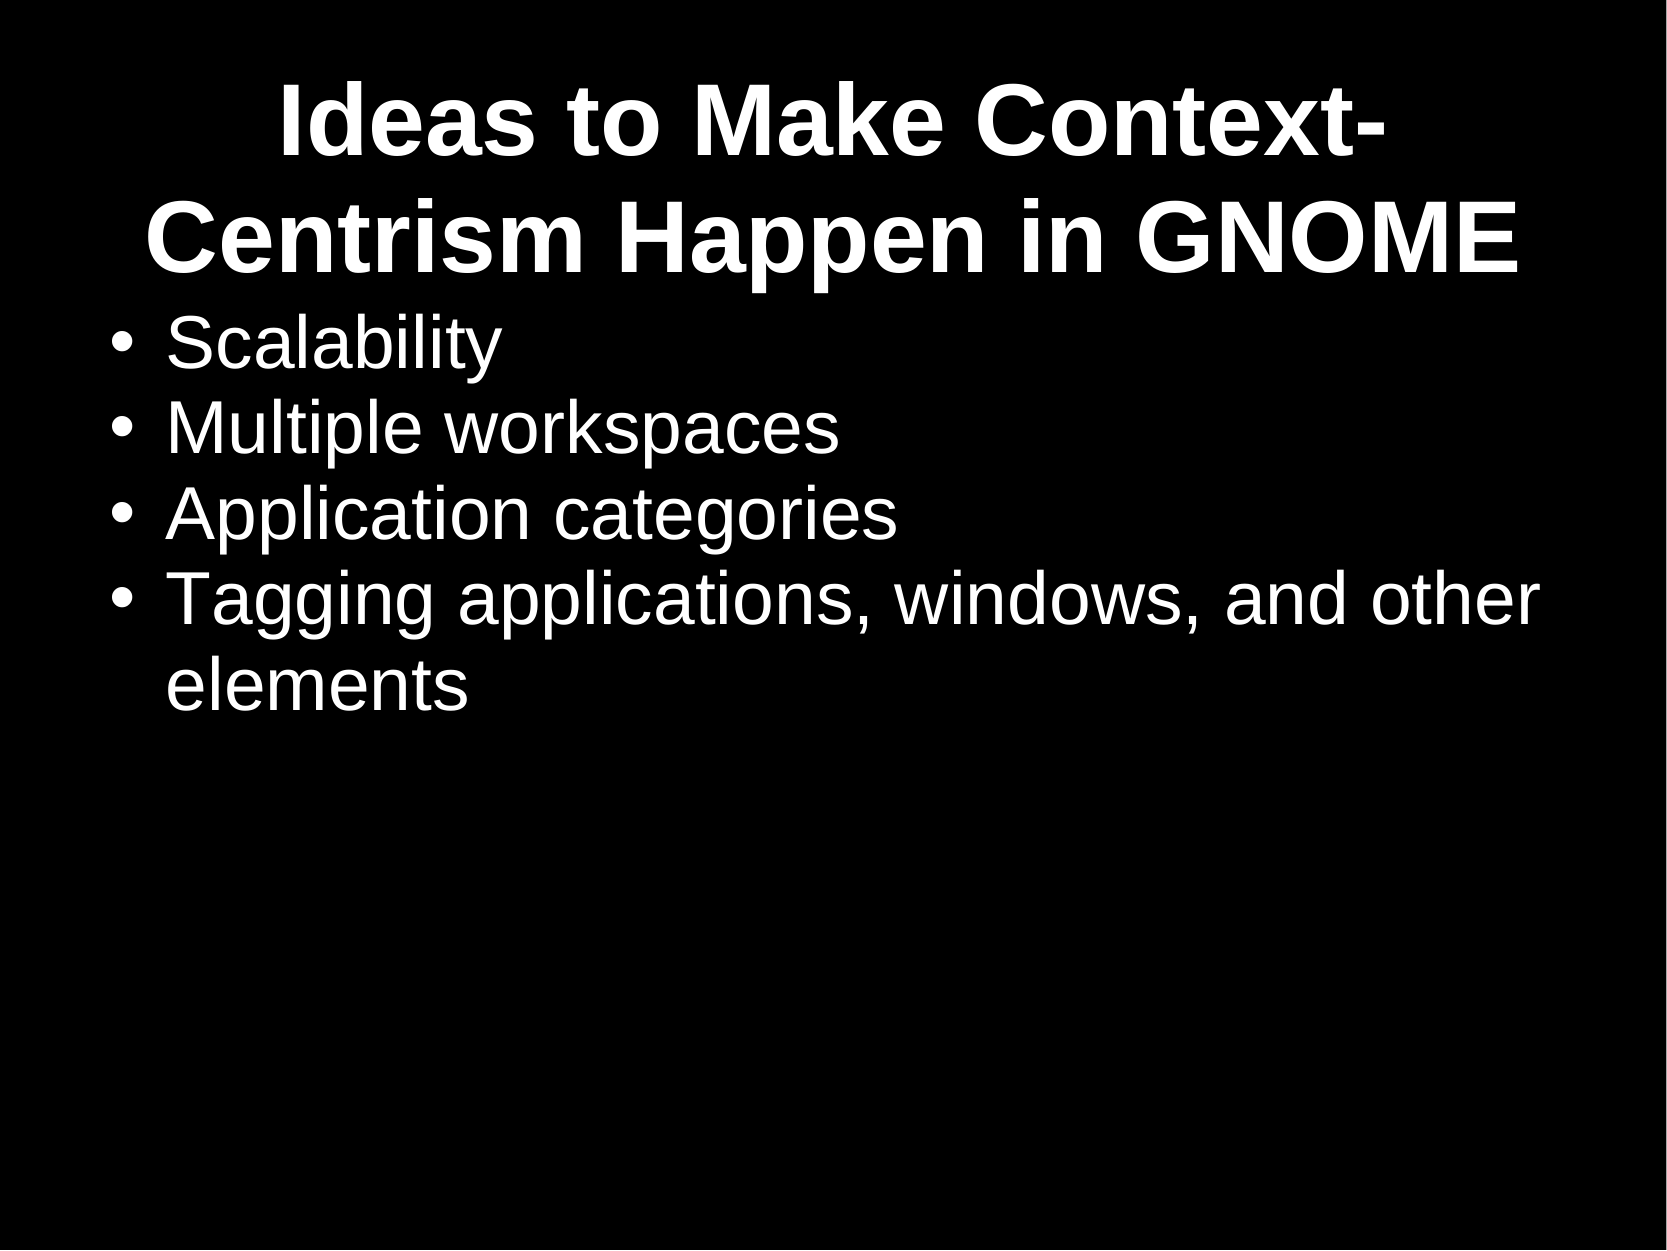

Ideas to Make Context-Centrism Happen in GNOME
Scalability
Multiple workspaces
Application categories
Tagging applications, windows, and other elements